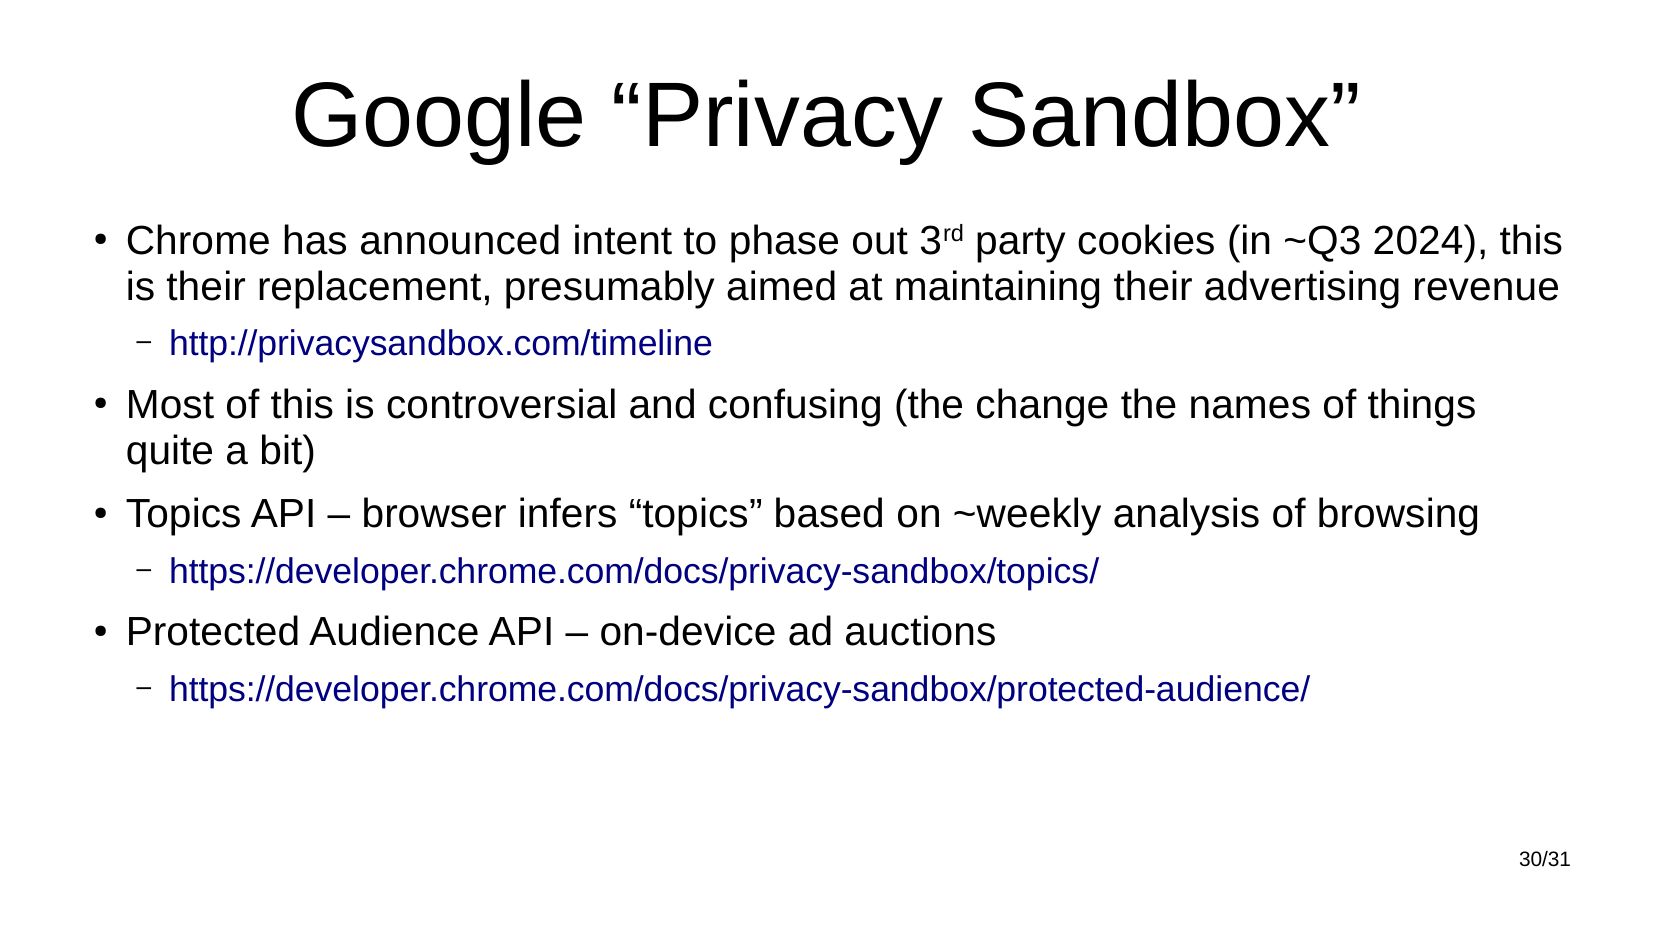

# Google “Privacy Sandbox”
Chrome has announced intent to phase out 3rd party cookies (in ~Q3 2024), this is their replacement, presumably aimed at maintaining their advertising revenue
http://privacysandbox.com/timeline
Most of this is controversial and confusing (the change the names of things quite a bit)
Topics API – browser infers “topics” based on ~weekly analysis of browsing
https://developer.chrome.com/docs/privacy-sandbox/topics/
Protected Audience API – on-device ad auctions
https://developer.chrome.com/docs/privacy-sandbox/protected-audience/
30